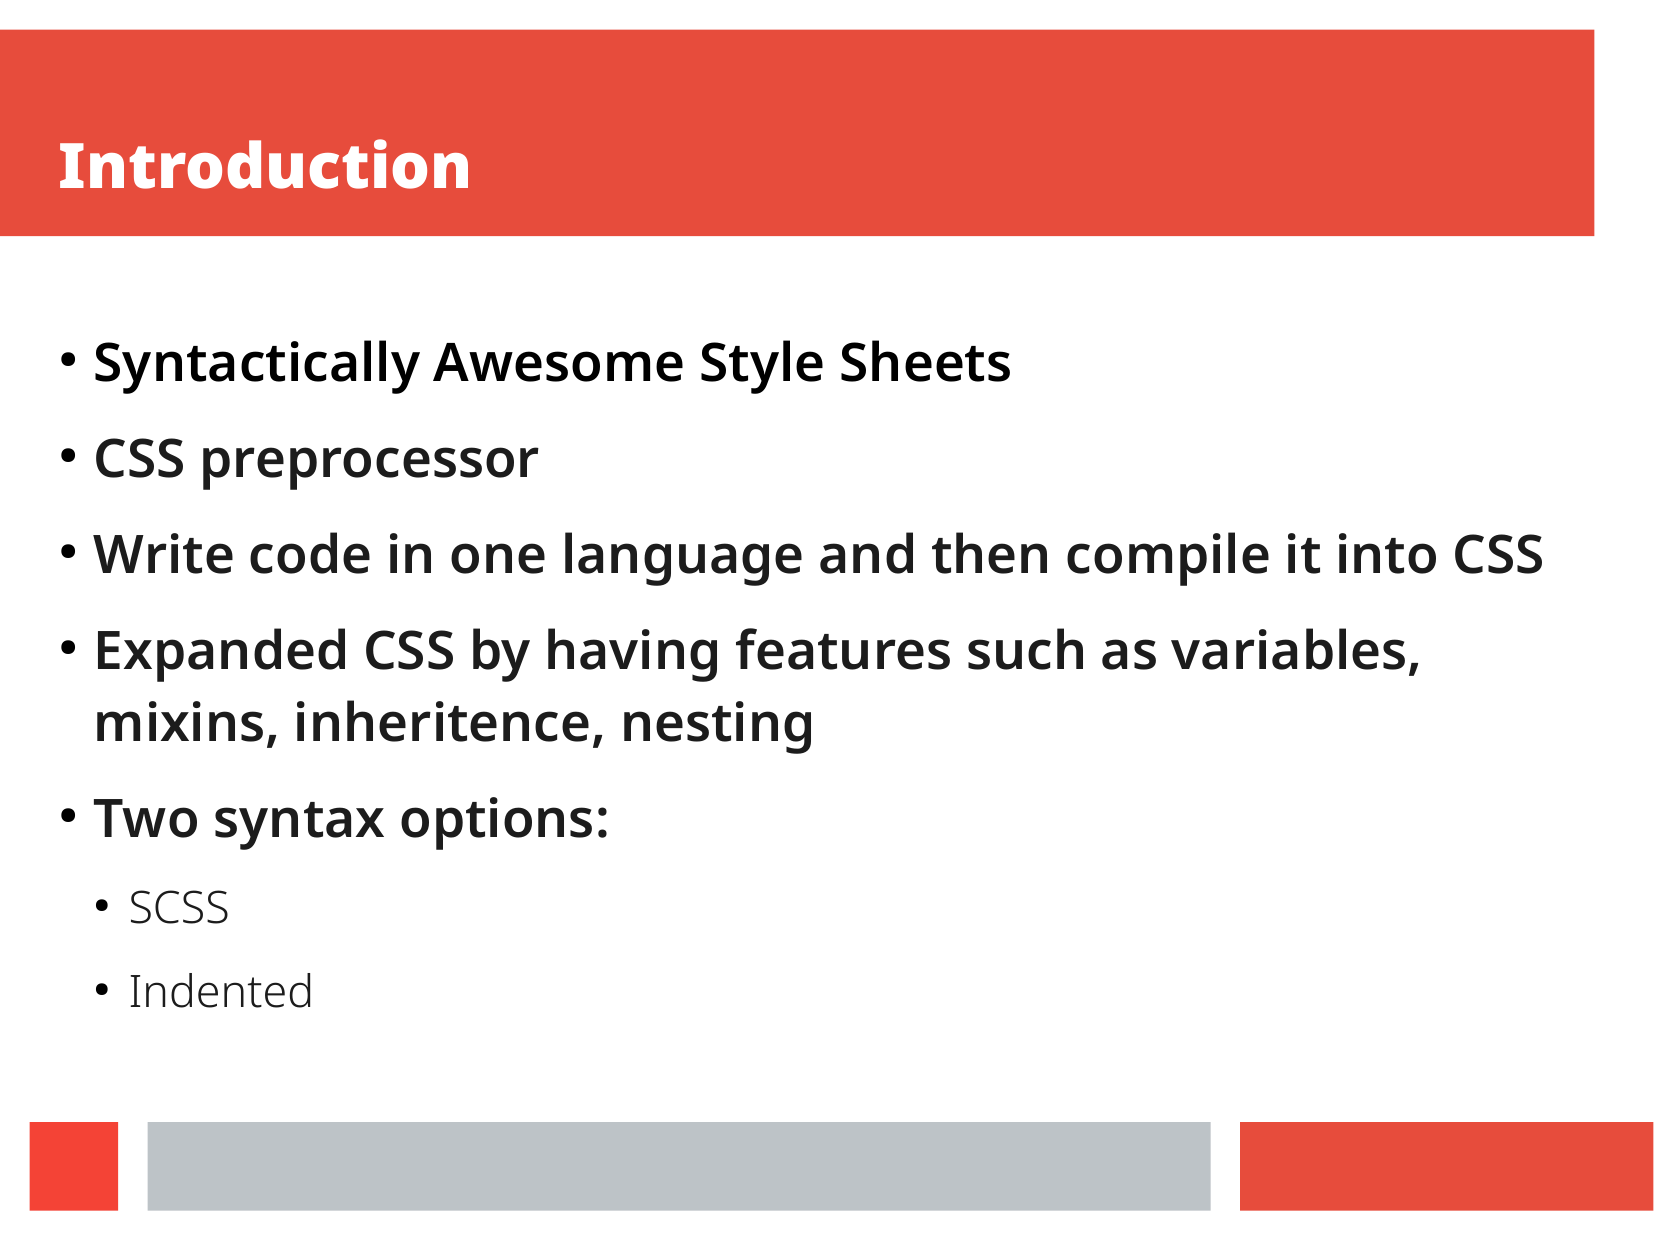

# Introduction
Syntactically Awesome Style Sheets
CSS preprocessor
Write code in one language and then compile it into CSS
Expanded CSS by having features such as variables, mixins, inheritence, nesting
Two syntax options:
SCSS
Indented